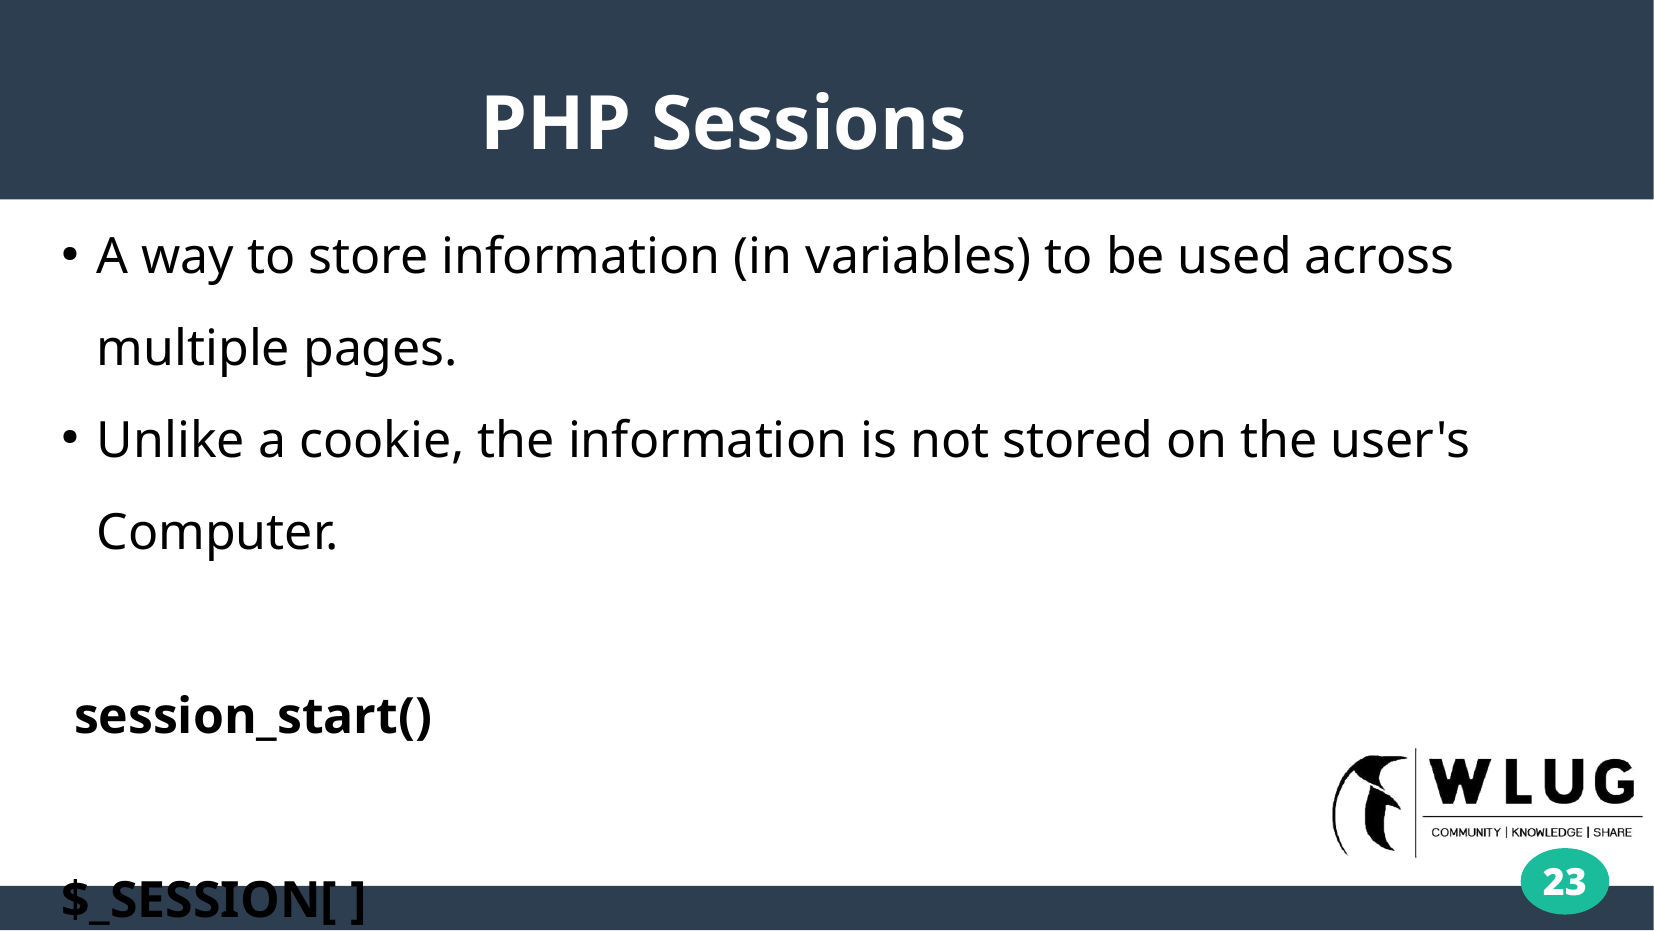

PHP Sessions
A way to store information (in variables) to be used across
multiple pages.
Unlike a cookie, the information is not stored on the user's
Computer.
 session_start()
$_SESSION[ ]
23